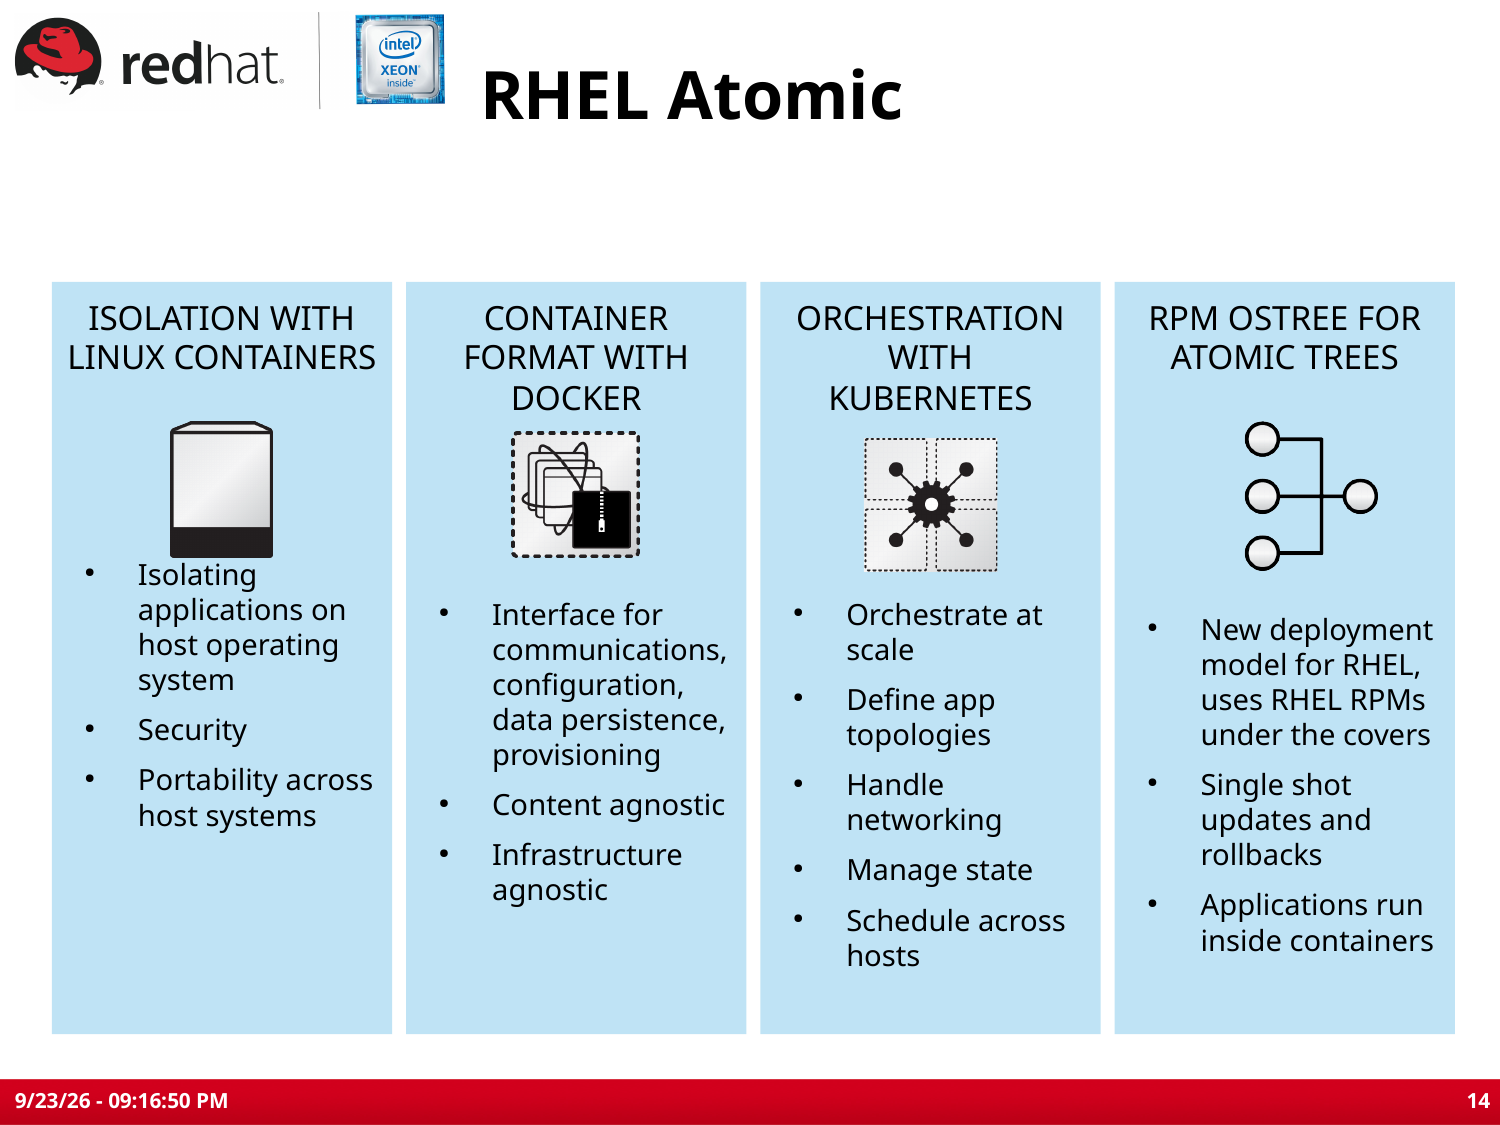

RHEL Atomic
 ISOLATION WITH
LINUX CONTAINERS
Isolating applications on host operating system
Security
Portability across host systems
CONTAINER FORMAT WITH DOCKER
Interface for communications, configuration, data persistence, provisioning
Content agnostic
Infrastructure
agnostic
# RPM OSTREE FOR ATOMIC TREES
New deployment model for RHEL, uses RHEL RPMs under the covers
Single shot updates and rollbacks
Applications run inside containers
ORCHESTRATION WITH
KUBERNETES
Orchestrate at scale
Define app topologies
Handle networking
Manage state
Schedule across hosts